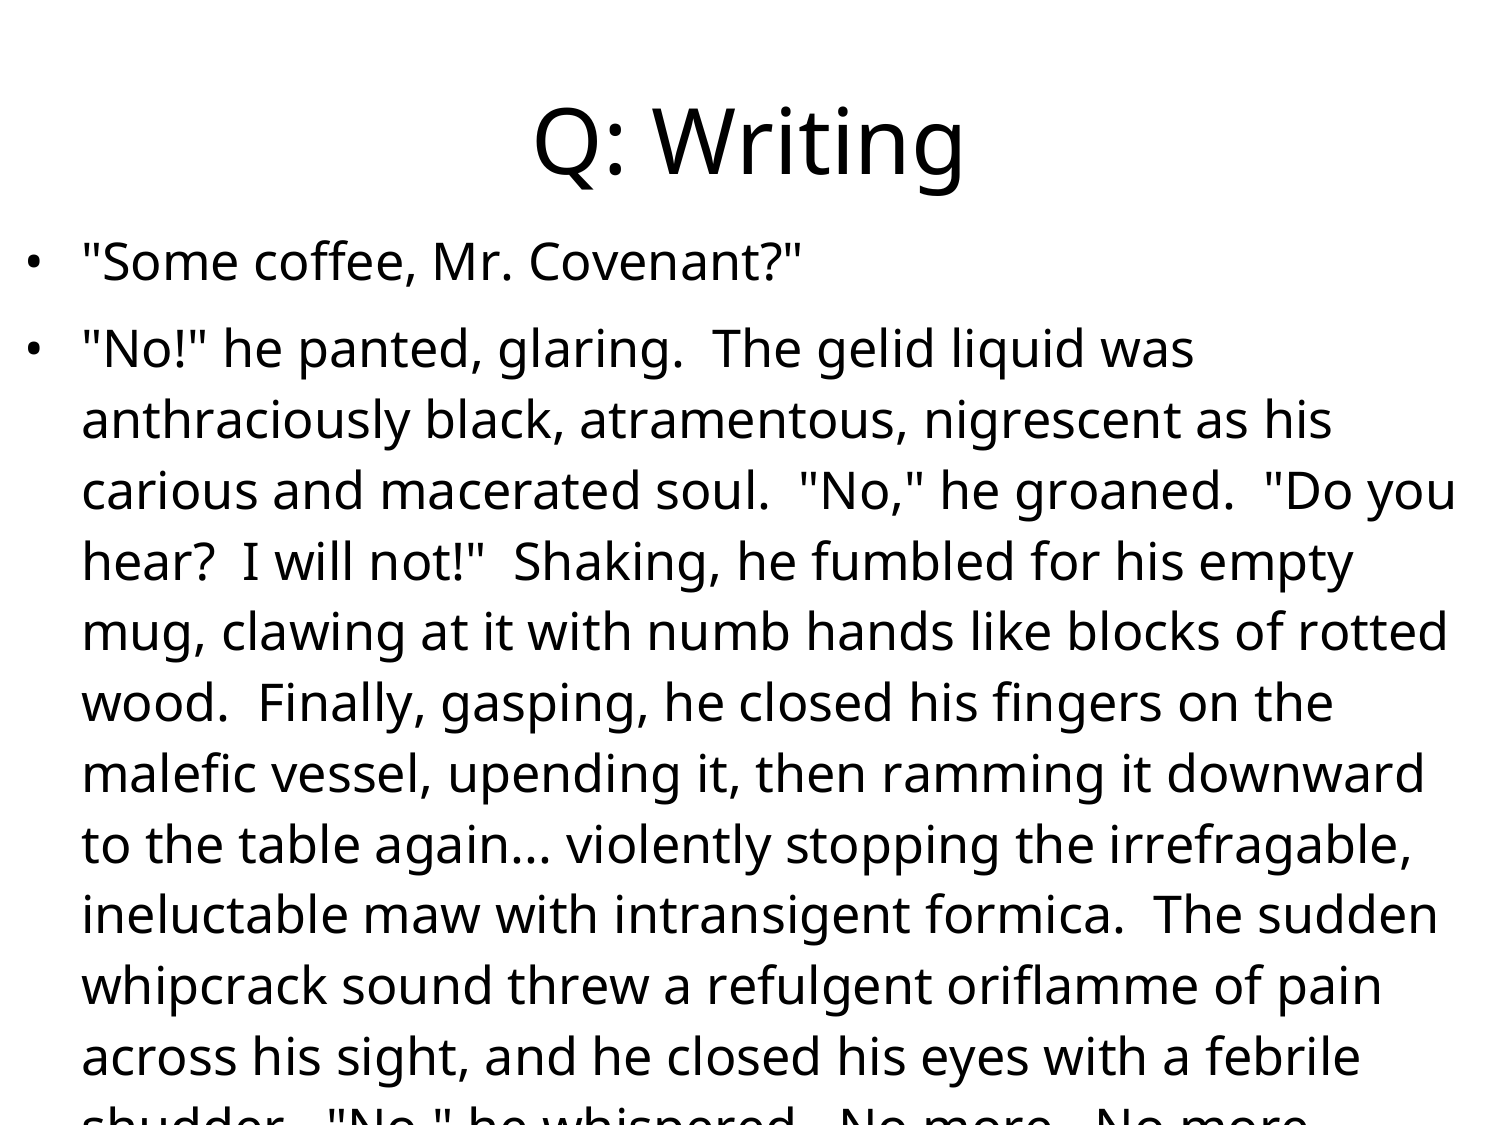

# Q: Writing
"Some coffee, Mr. Covenant?"
"No!" he panted, glaring. The gelid liquid was anthraciously black, atramentous, nigrescent as his carious and macerated soul. "No," he groaned. "Do you hear? I will not!" Shaking, he fumbled for his empty mug, clawing at it with numb hands like blocks of rotted wood. Finally, gasping, he closed his fingers on the malefic vessel, upending it, then ramming it downward to the table again... violently stopping the irrefragable, ineluctable maw with intransigent formica. The sudden whipcrack sound threw a refulgent oriflamme of pain across his sight, and he closed his eyes with a febrile shudder. "No," he whispered. No more. No more.
"All righty then, I'll be right back with your check!"